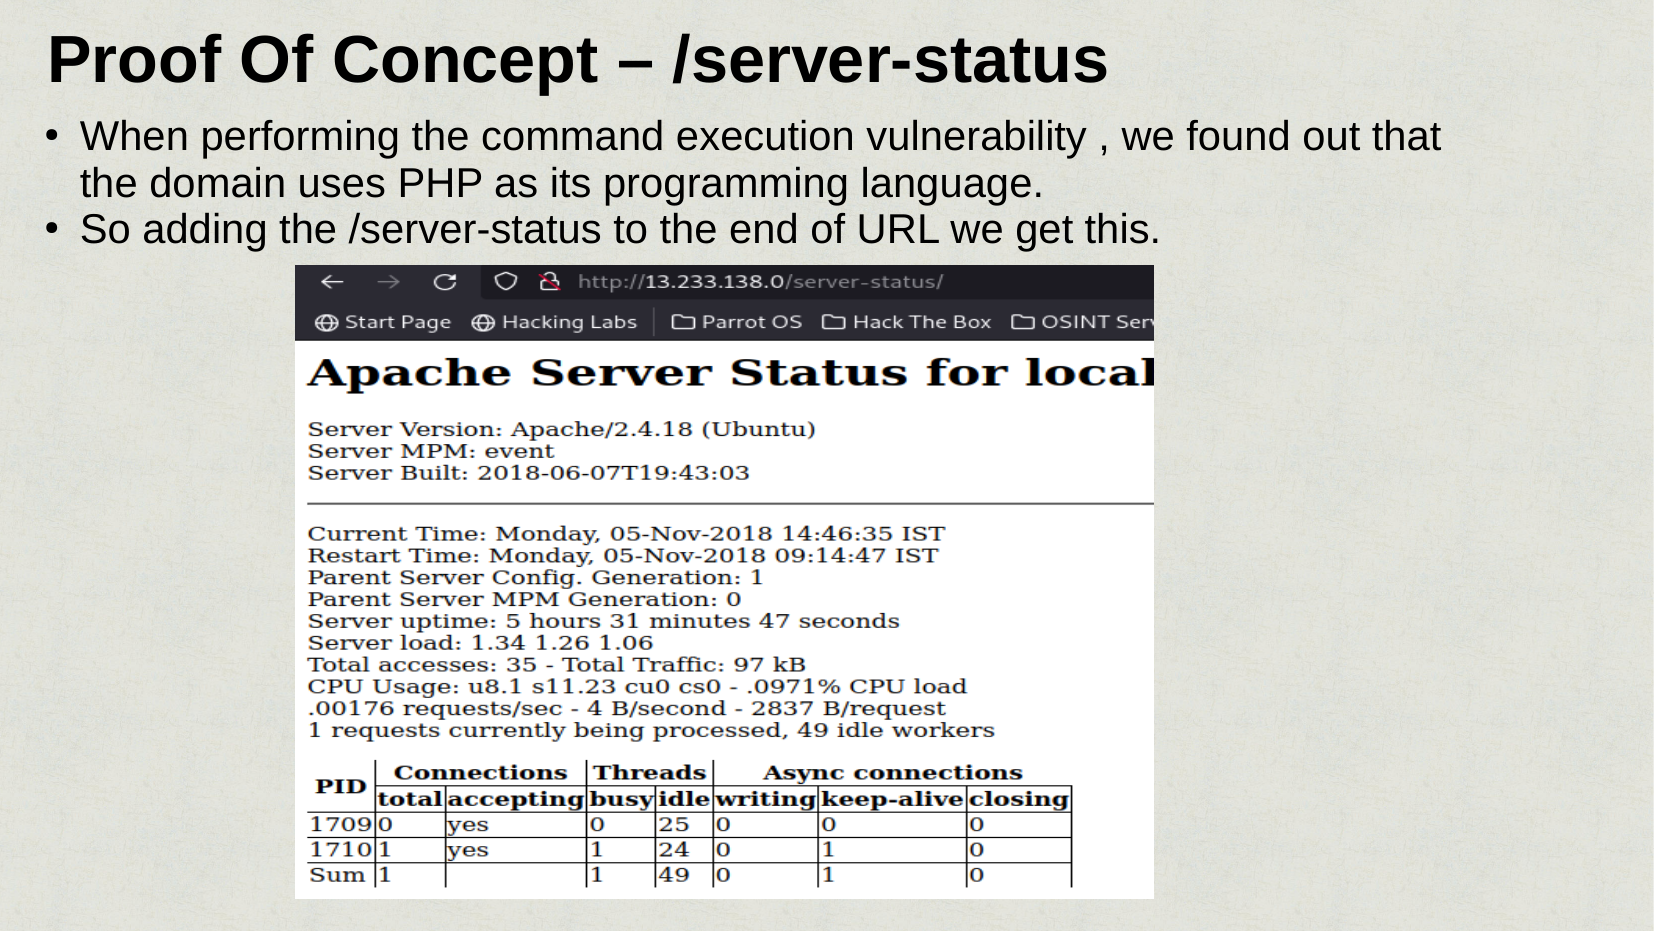

# Proof Of Concept – /server-status
When performing the command execution vulnerability , we found out that the domain uses PHP as its programming language.
So adding the /server-status to the end of URL we get this.